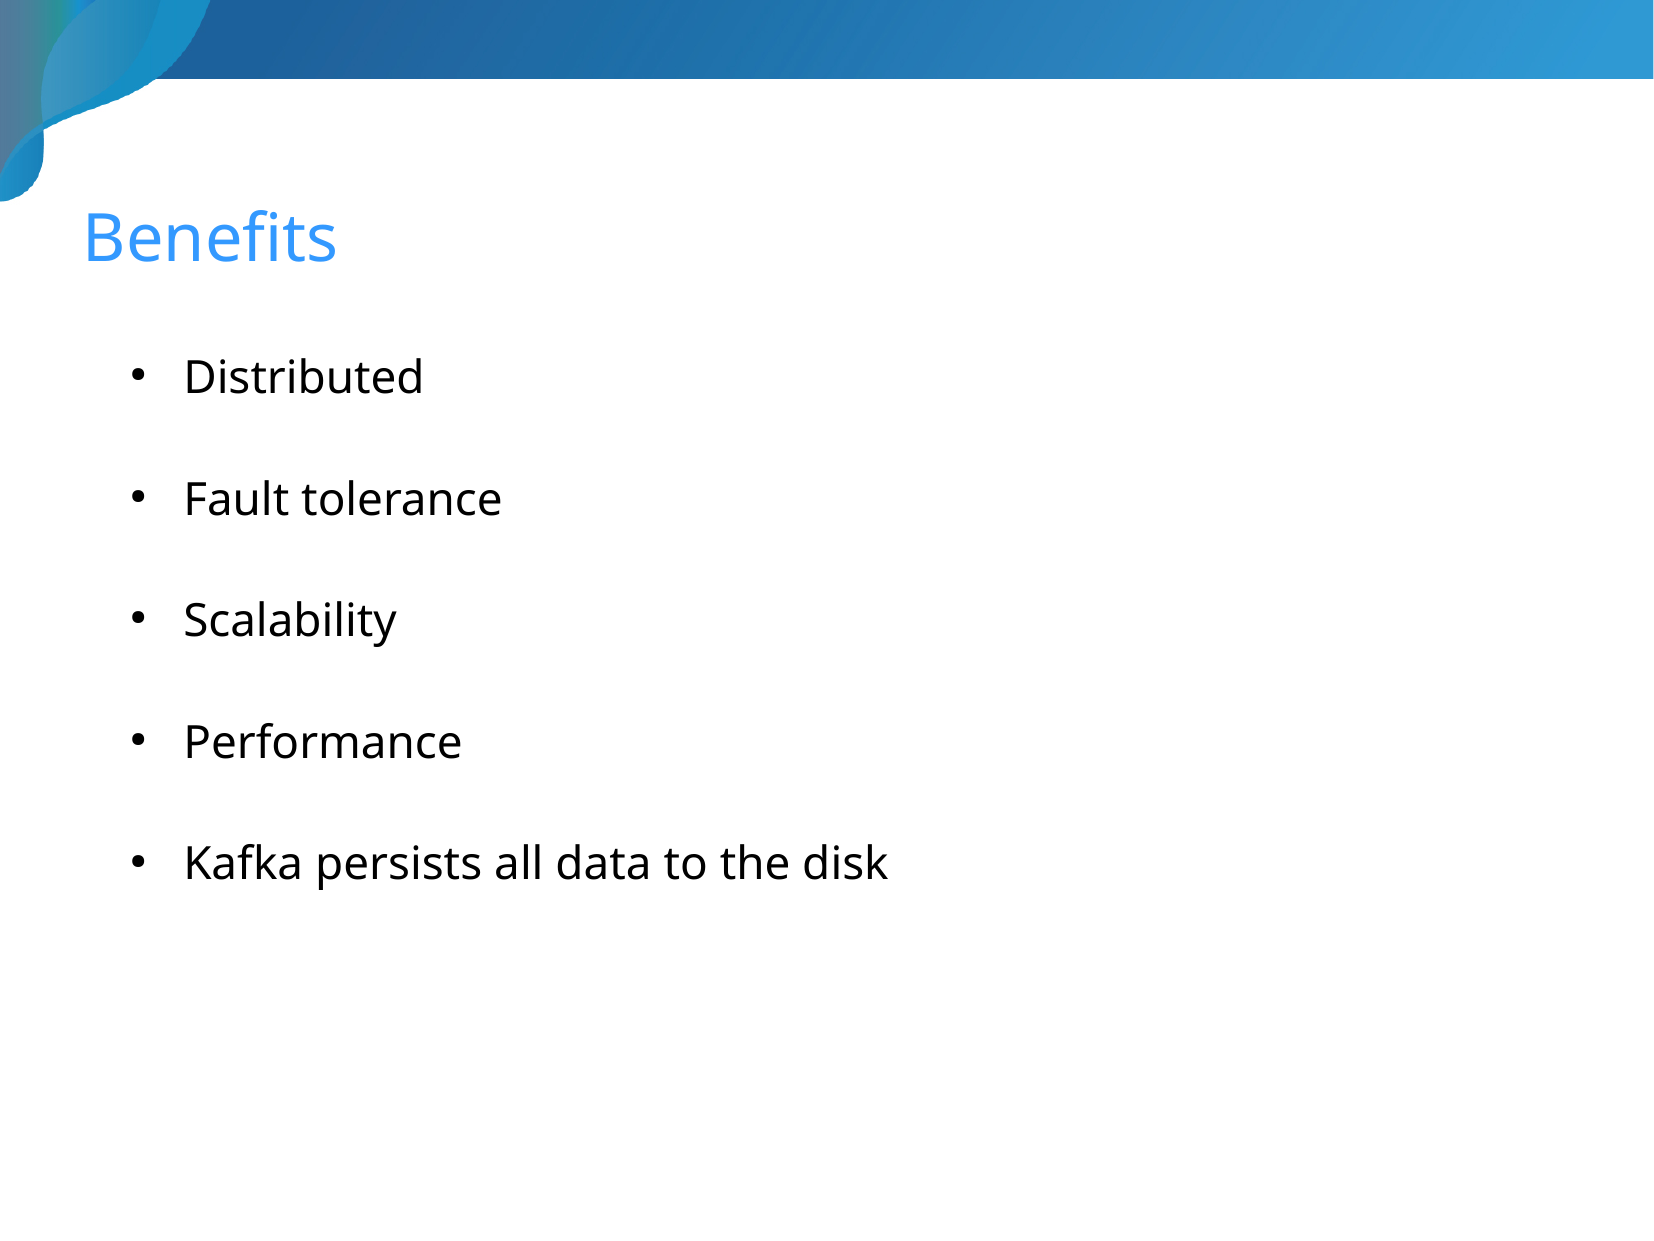

# Benefits
Distributed
Fault tolerance
Scalability
Performance
Kafka persists all data to the disk